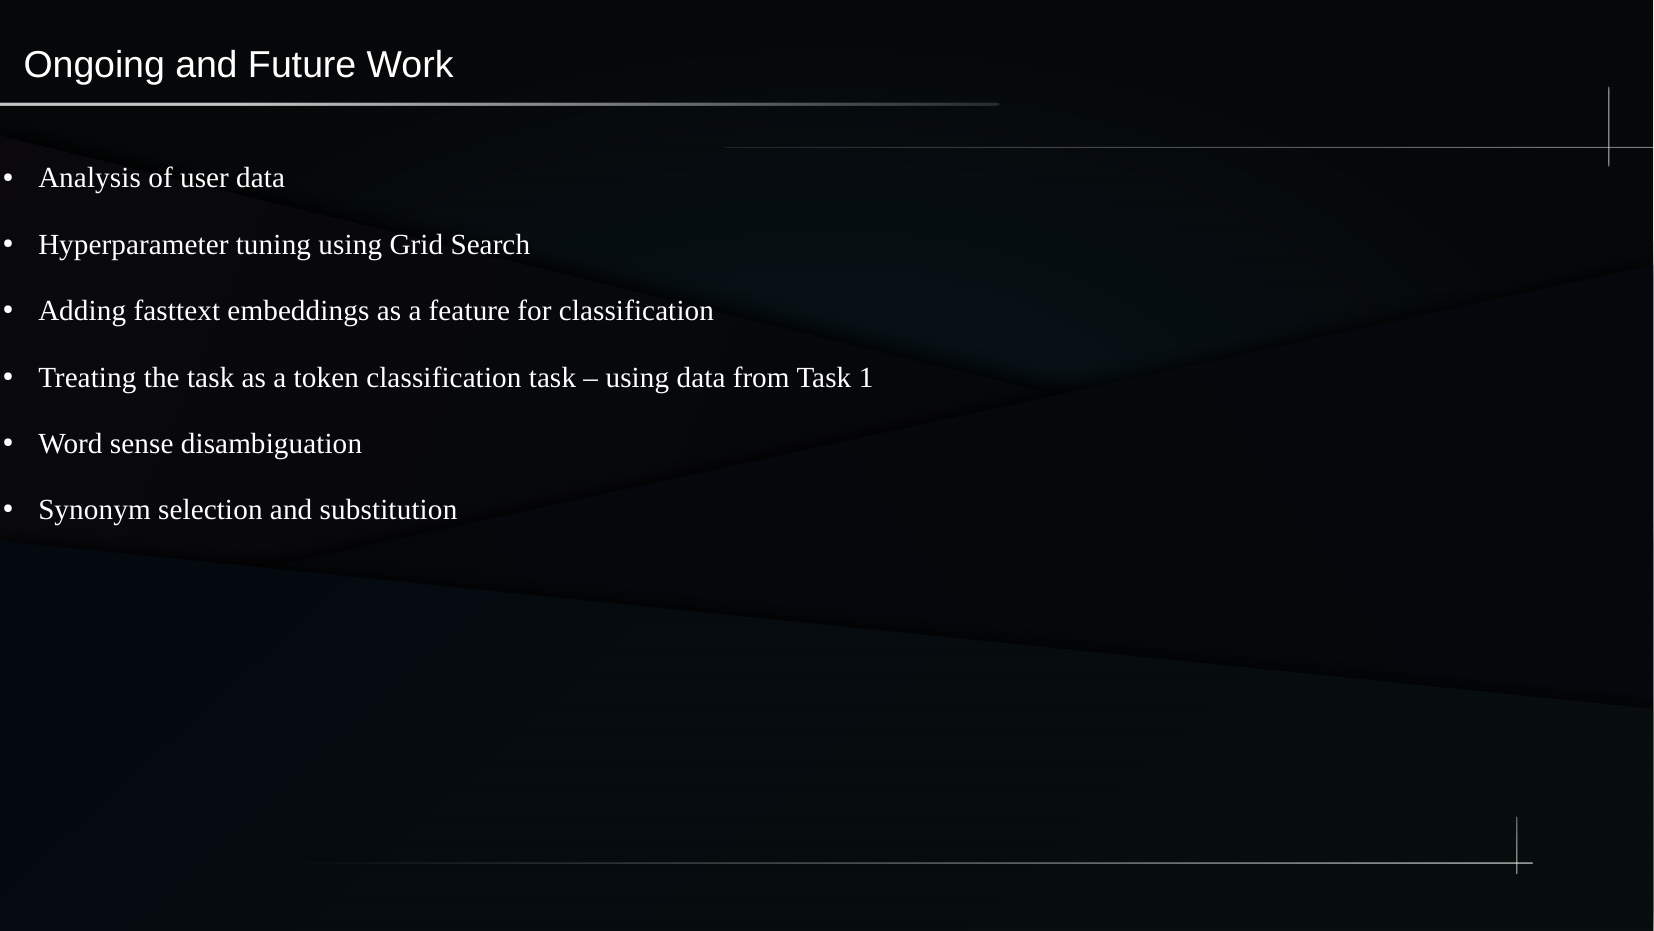

# Ongoing and Future Work
Analysis of user data
Hyperparameter tuning using Grid Search
Adding fasttext embeddings as a feature for classification
Treating the task as a token classification task – using data from Task 1
Word sense disambiguation
Synonym selection and substitution